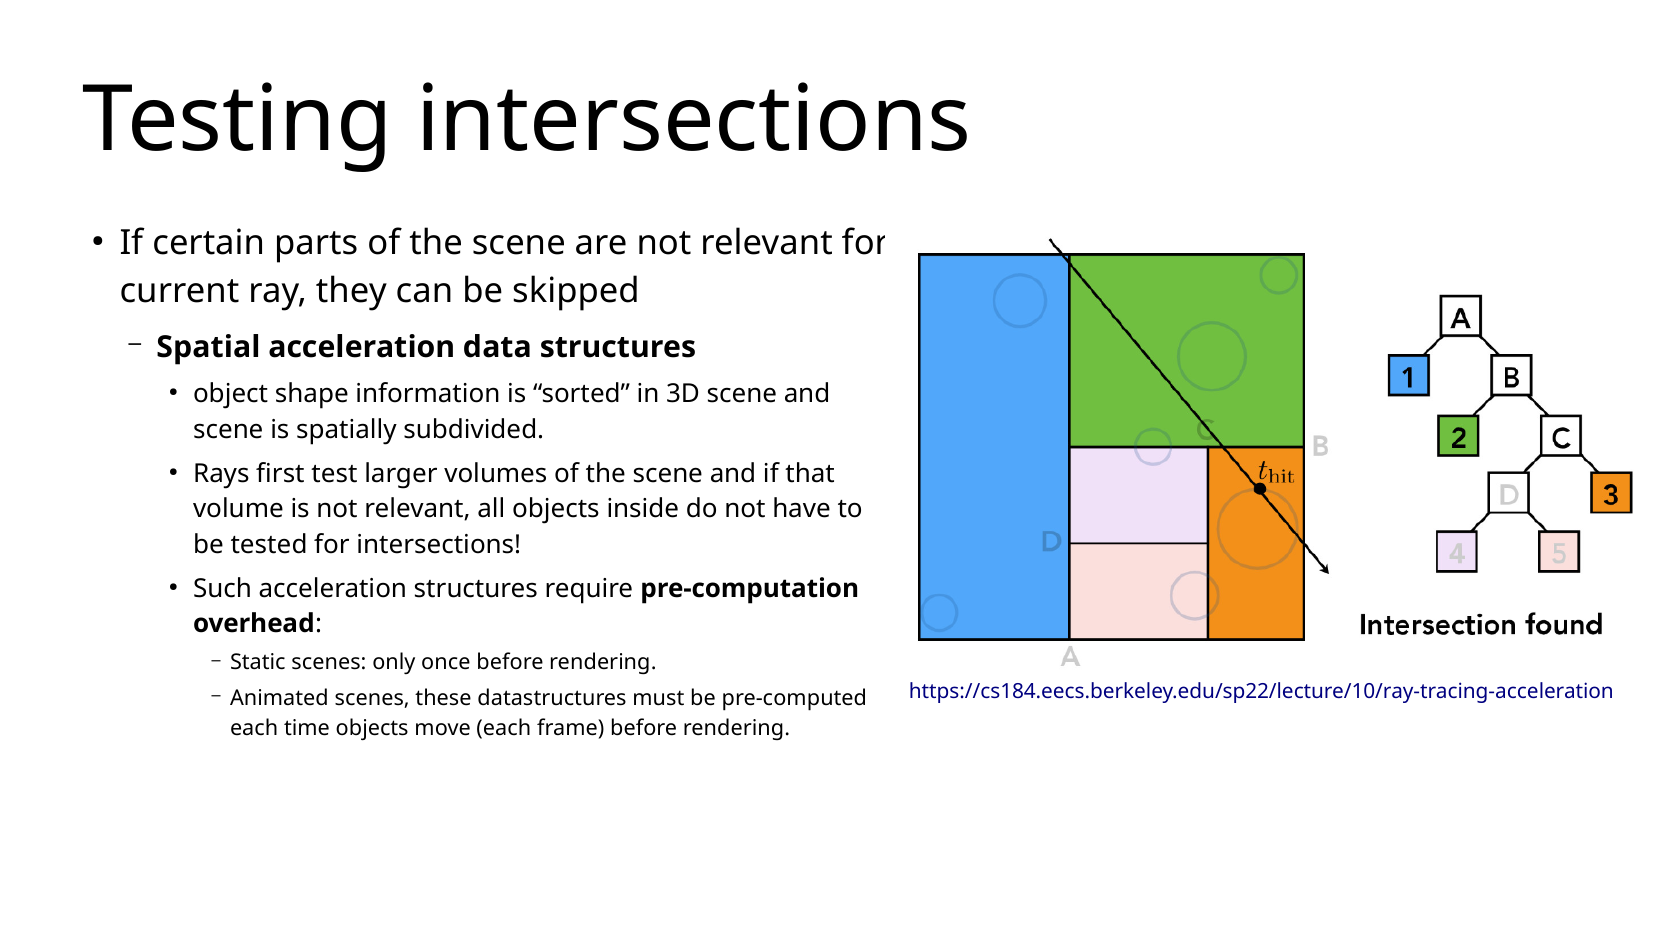

# Testing intersections
If certain parts of the scene are not relevant for current ray, they can be skipped
Spatial acceleration data structures
object shape information is “sorted” in 3D scene and scene is spatially subdivided.
Rays first test larger volumes of the scene and if that volume is not relevant, all objects inside do not have to be tested for intersections!
Such acceleration structures require pre-computation overhead:
Static scenes: only once before rendering.
Animated scenes, these datastructures must be pre-computed each time objects move (each frame) before rendering.
https://cs184.eecs.berkeley.edu/sp22/lecture/10/ray-tracing-acceleration